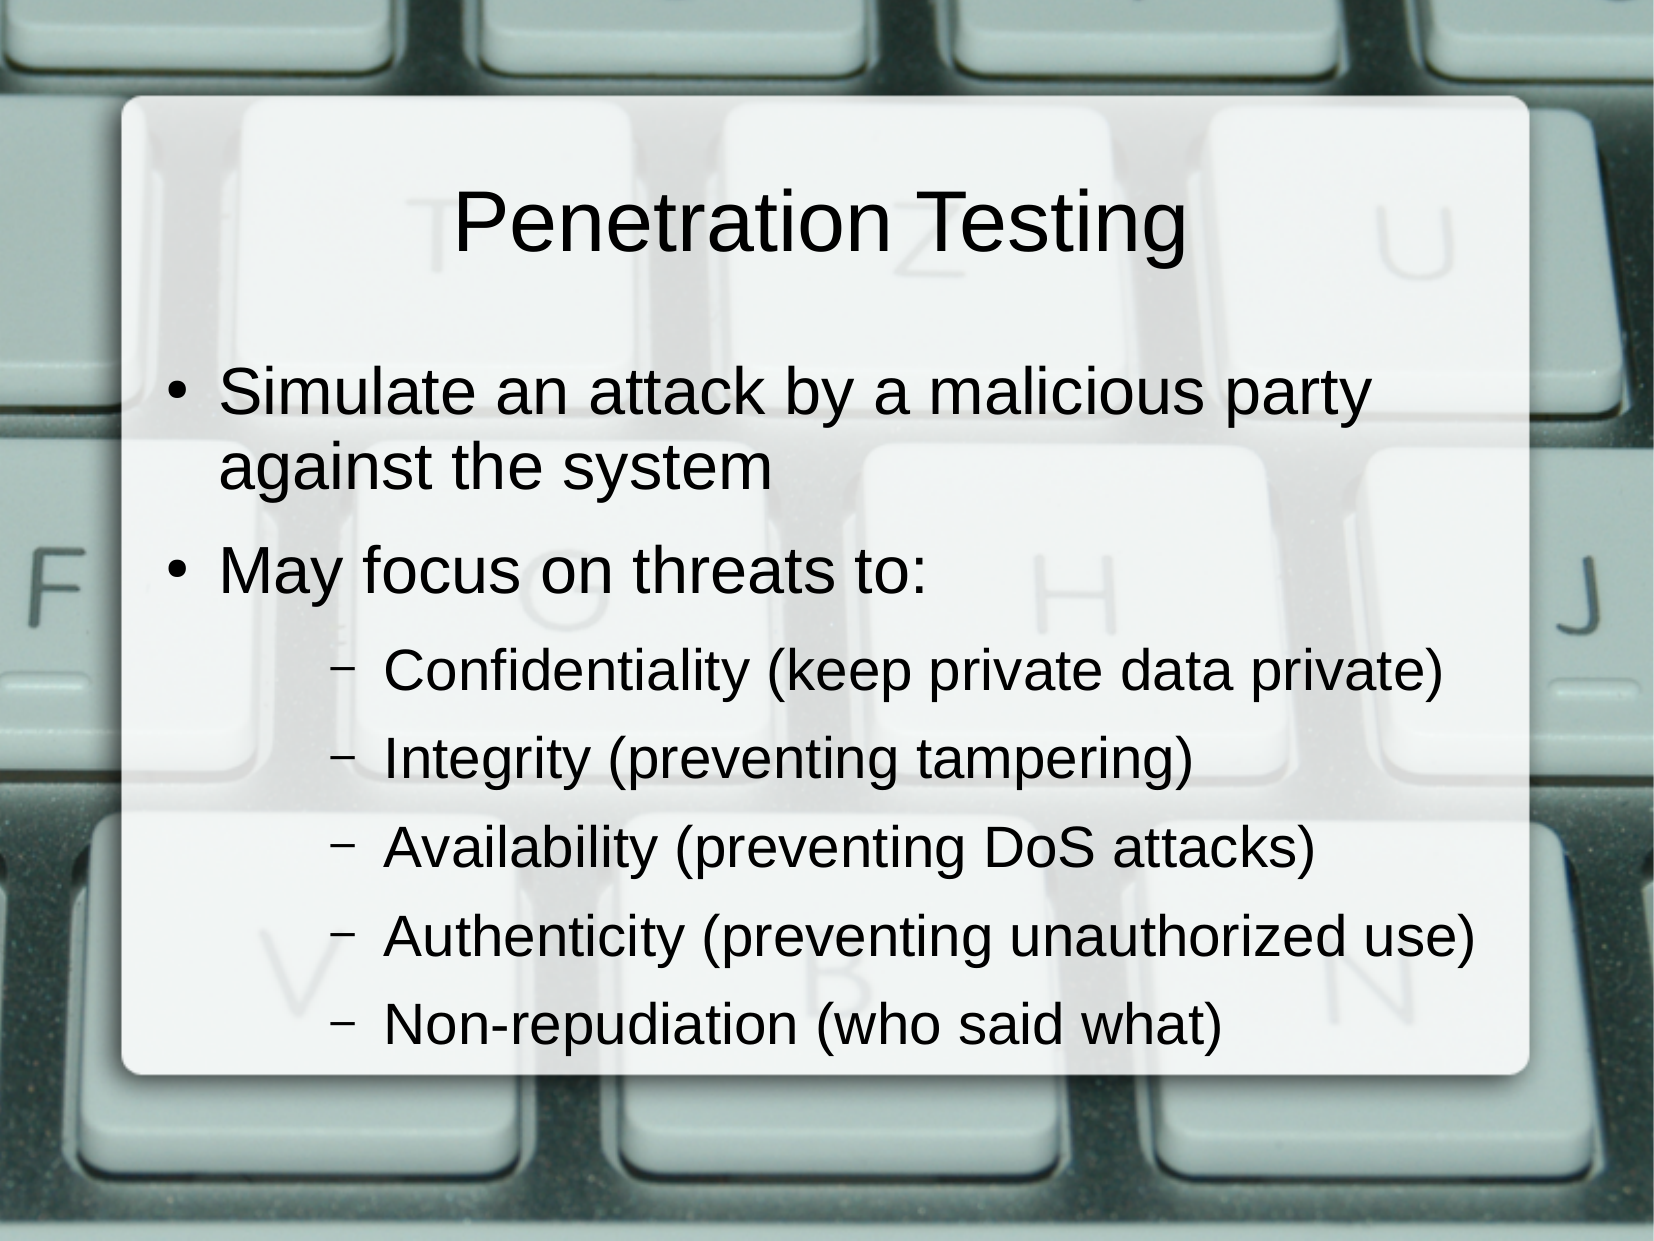

# Penetration Testing
Simulate an attack by a malicious party against the system
May focus on threats to:
Confidentiality (keep private data private)
Integrity (preventing tampering)
Availability (preventing DoS attacks)
Authenticity (preventing unauthorized use)
Non-repudiation (who said what)